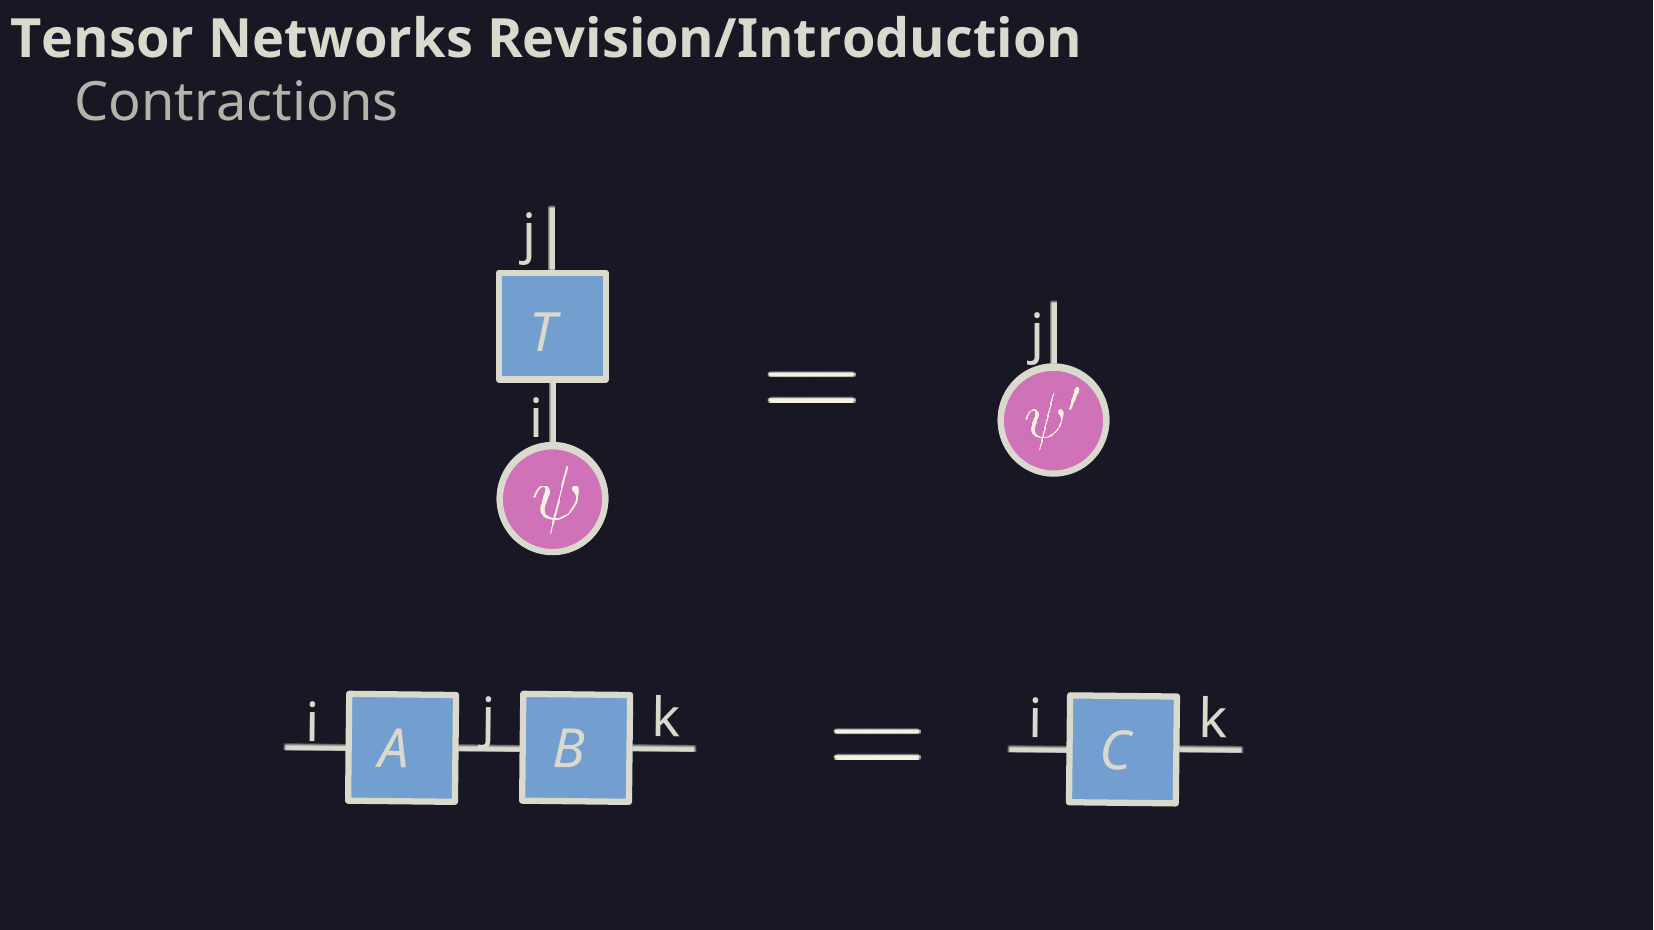

Tensor Networks Revision/Introduction
Contractions
j
T
i
j
j
k
i
k
i
A
B
C